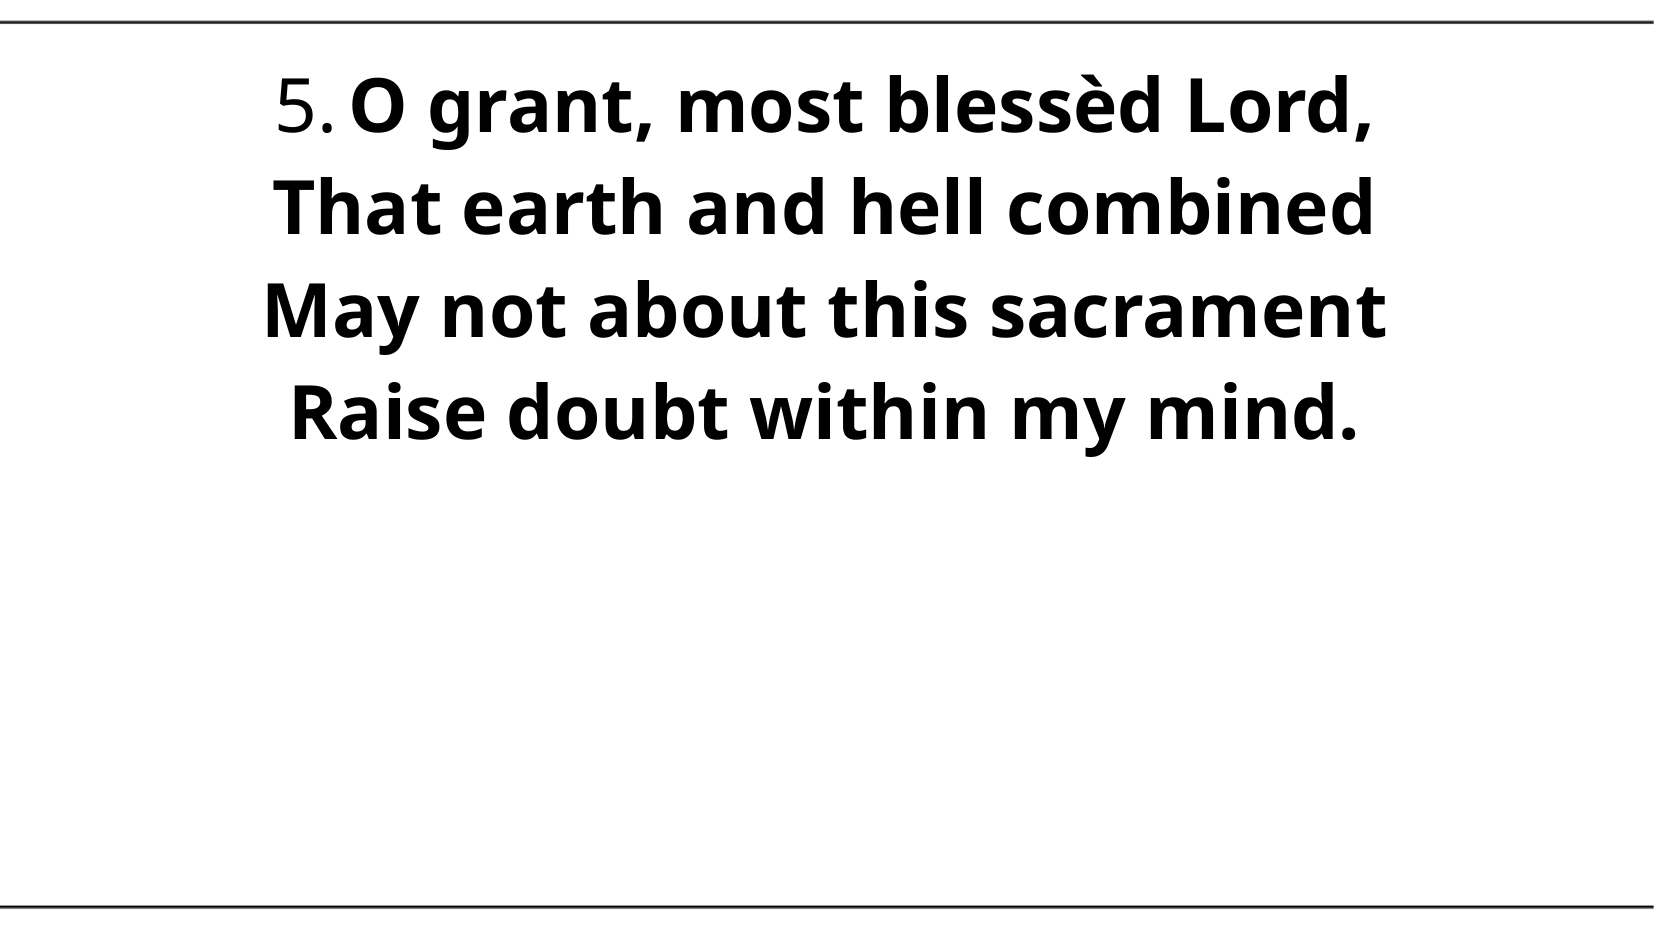

5.	O grant, most blessèd Lord,
That earth and hell combined
May not about this sacrament
Raise doubt within my mind.